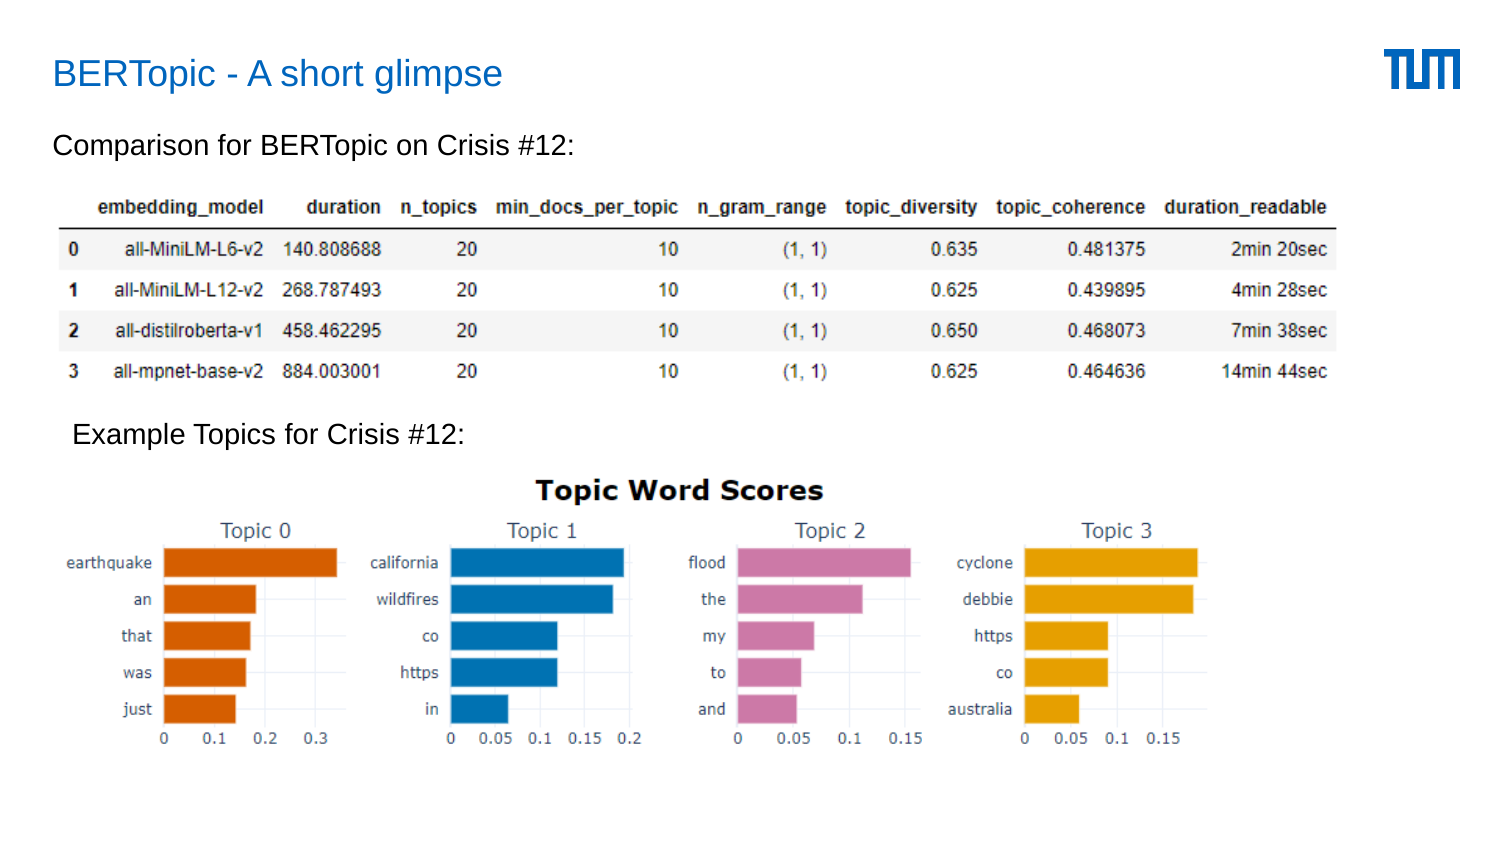

# BERTopic - A short glimpse
Comparison for BERTopic on Crisis #12:
Example Topics for Crisis #12: